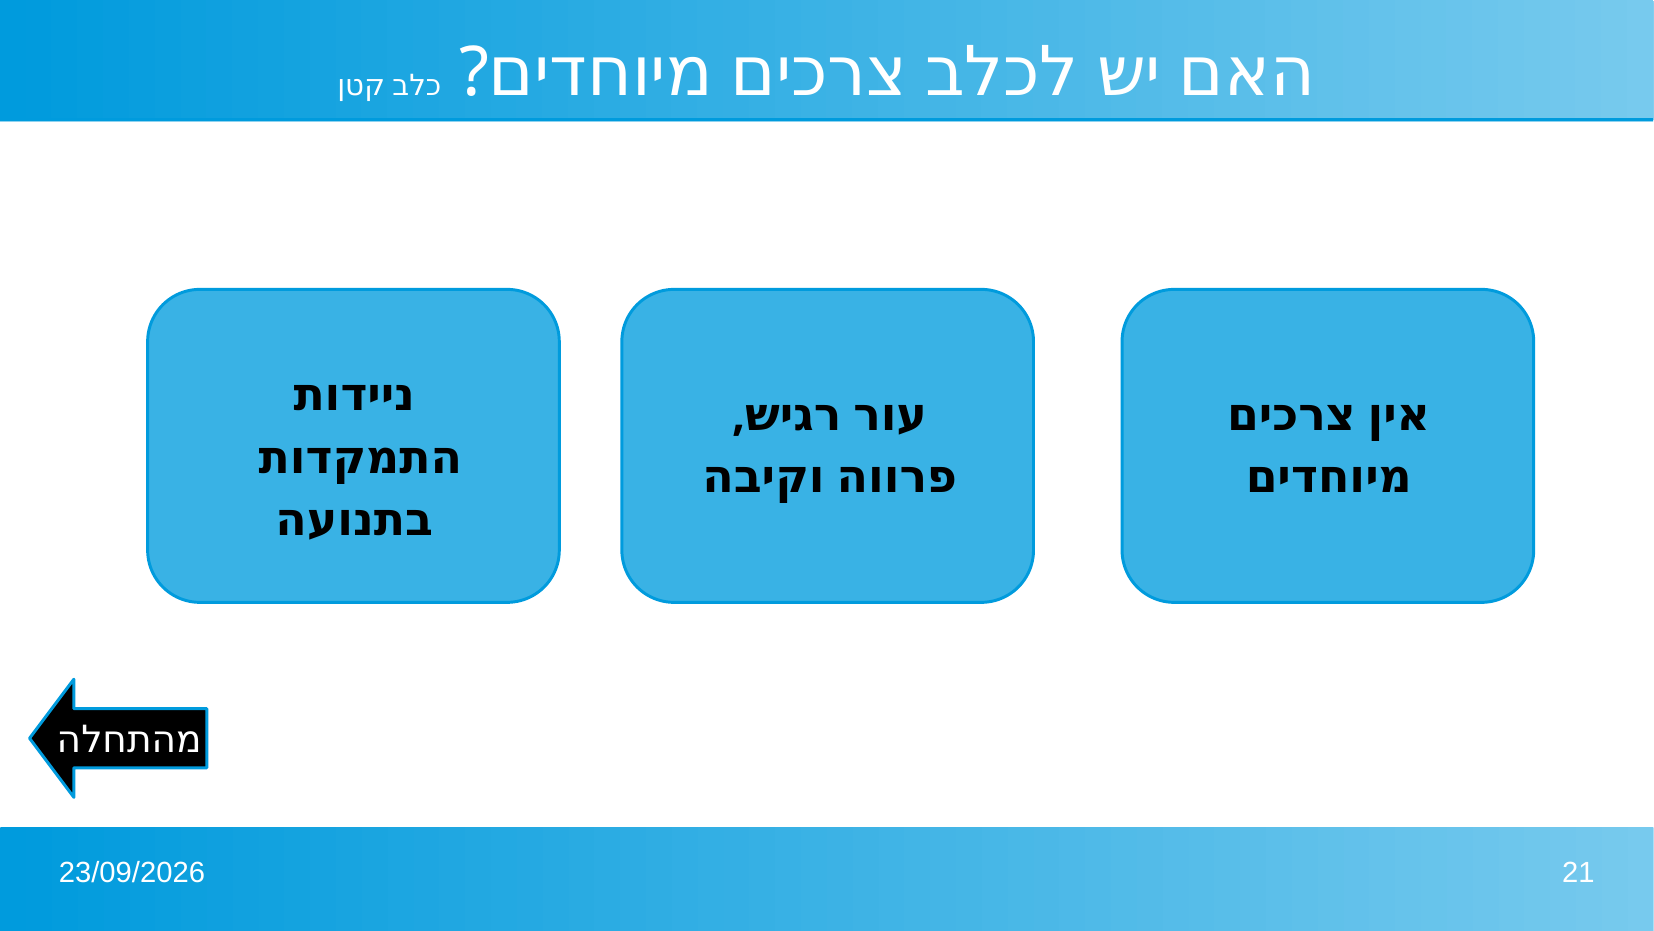

# האם יש לכלב צרכים מיוחדים? כלב קטן
ניידות
התמקדות בתנועה
עור רגיש, פרווה וקיבה
אין צרכים מיוחדים
מהתחלה
21